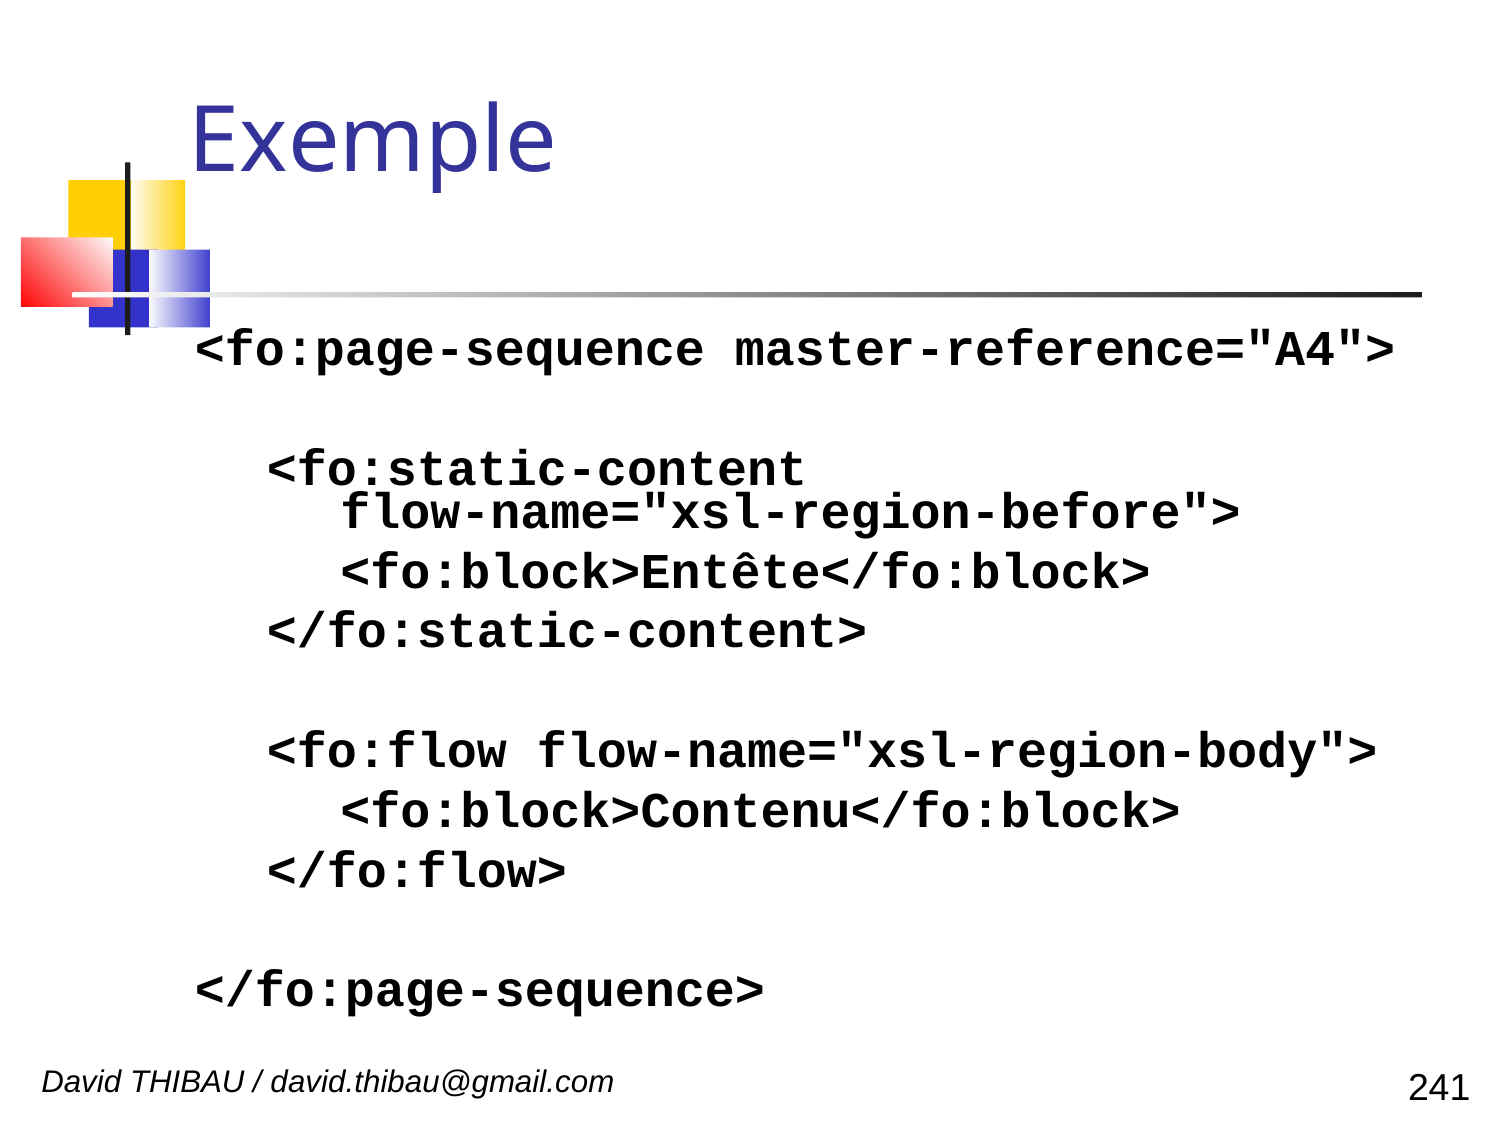

# Exemple
<fo:page-sequence master-reference="A4">
		<fo:static-content
		flow-name="xsl-region-before">
			<fo:block>Entête</fo:block>
		</fo:static-content>
		<fo:flow flow-name="xsl-region-body">
			<fo:block>Contenu</fo:block>
		</fo:flow>
</fo:page-sequence>